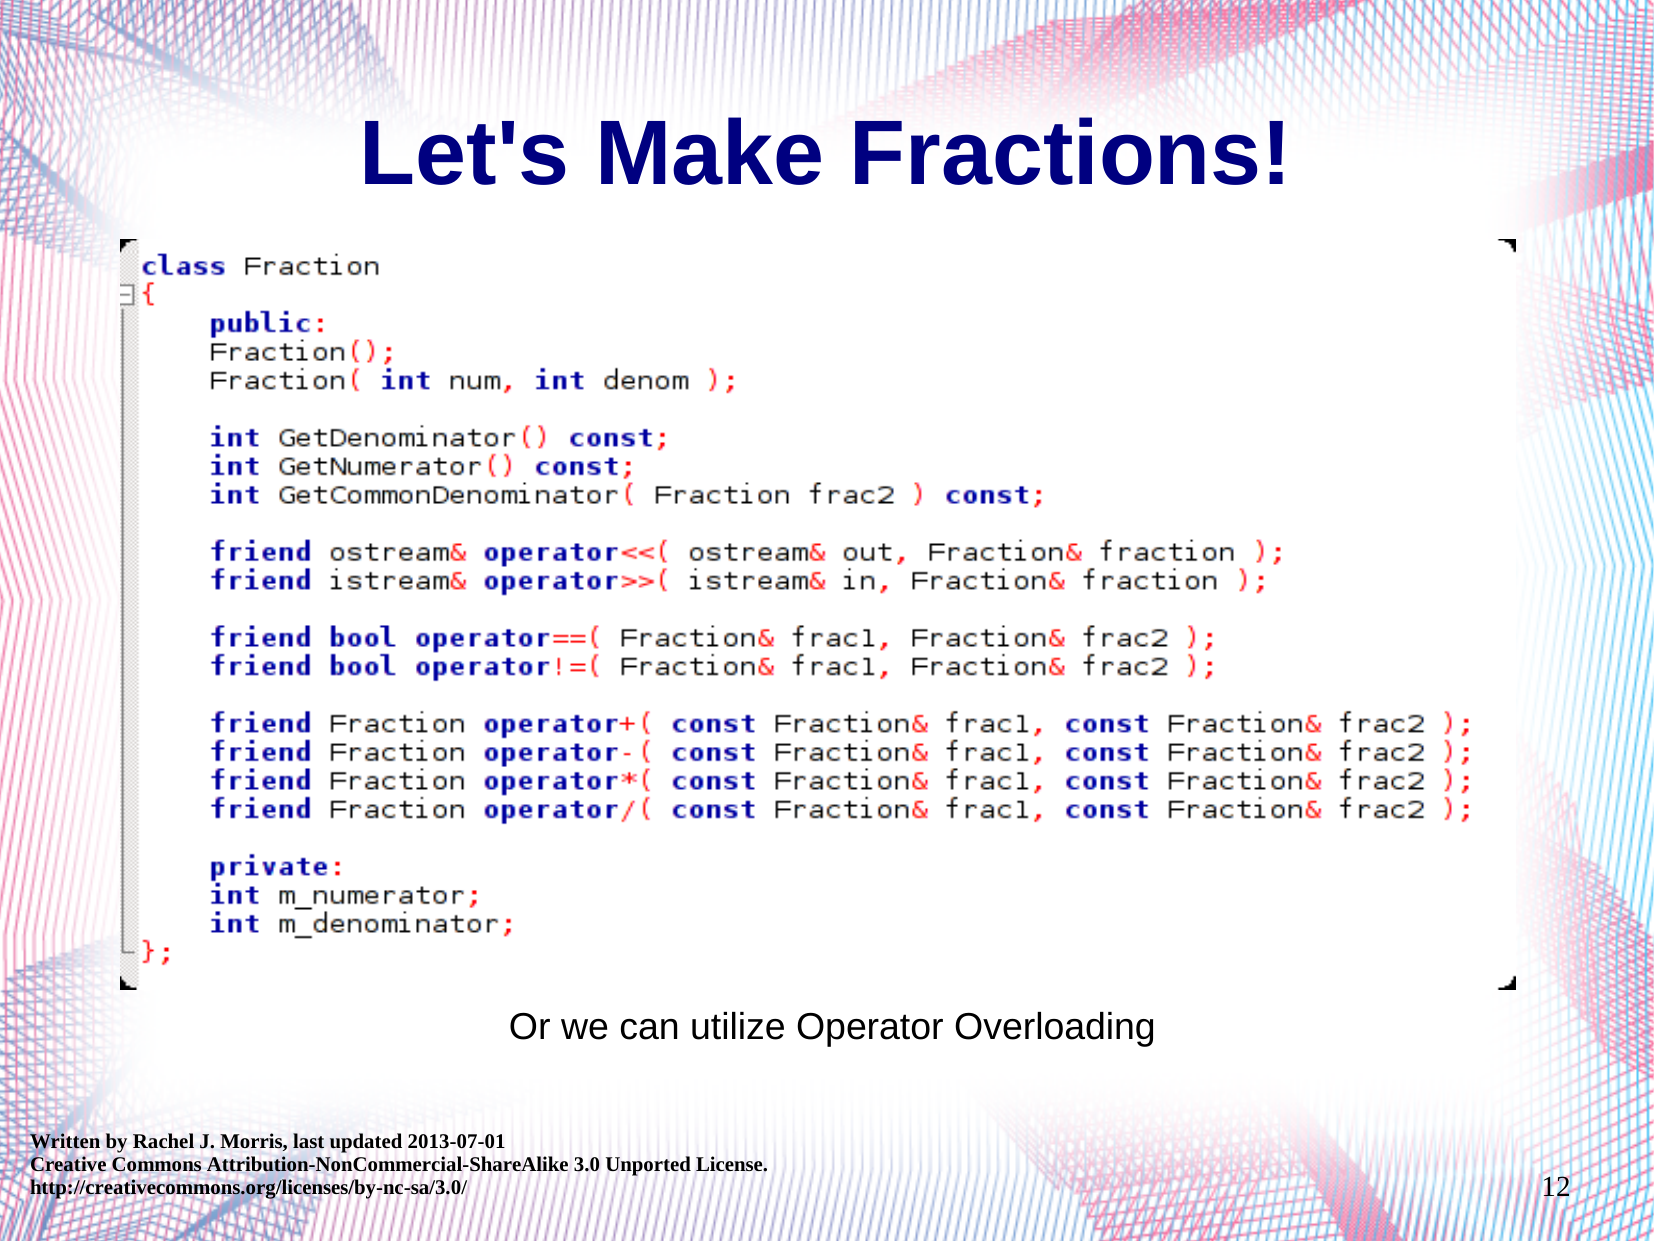

# Let's Make Fractions!
Or we can utilize Operator Overloading
12